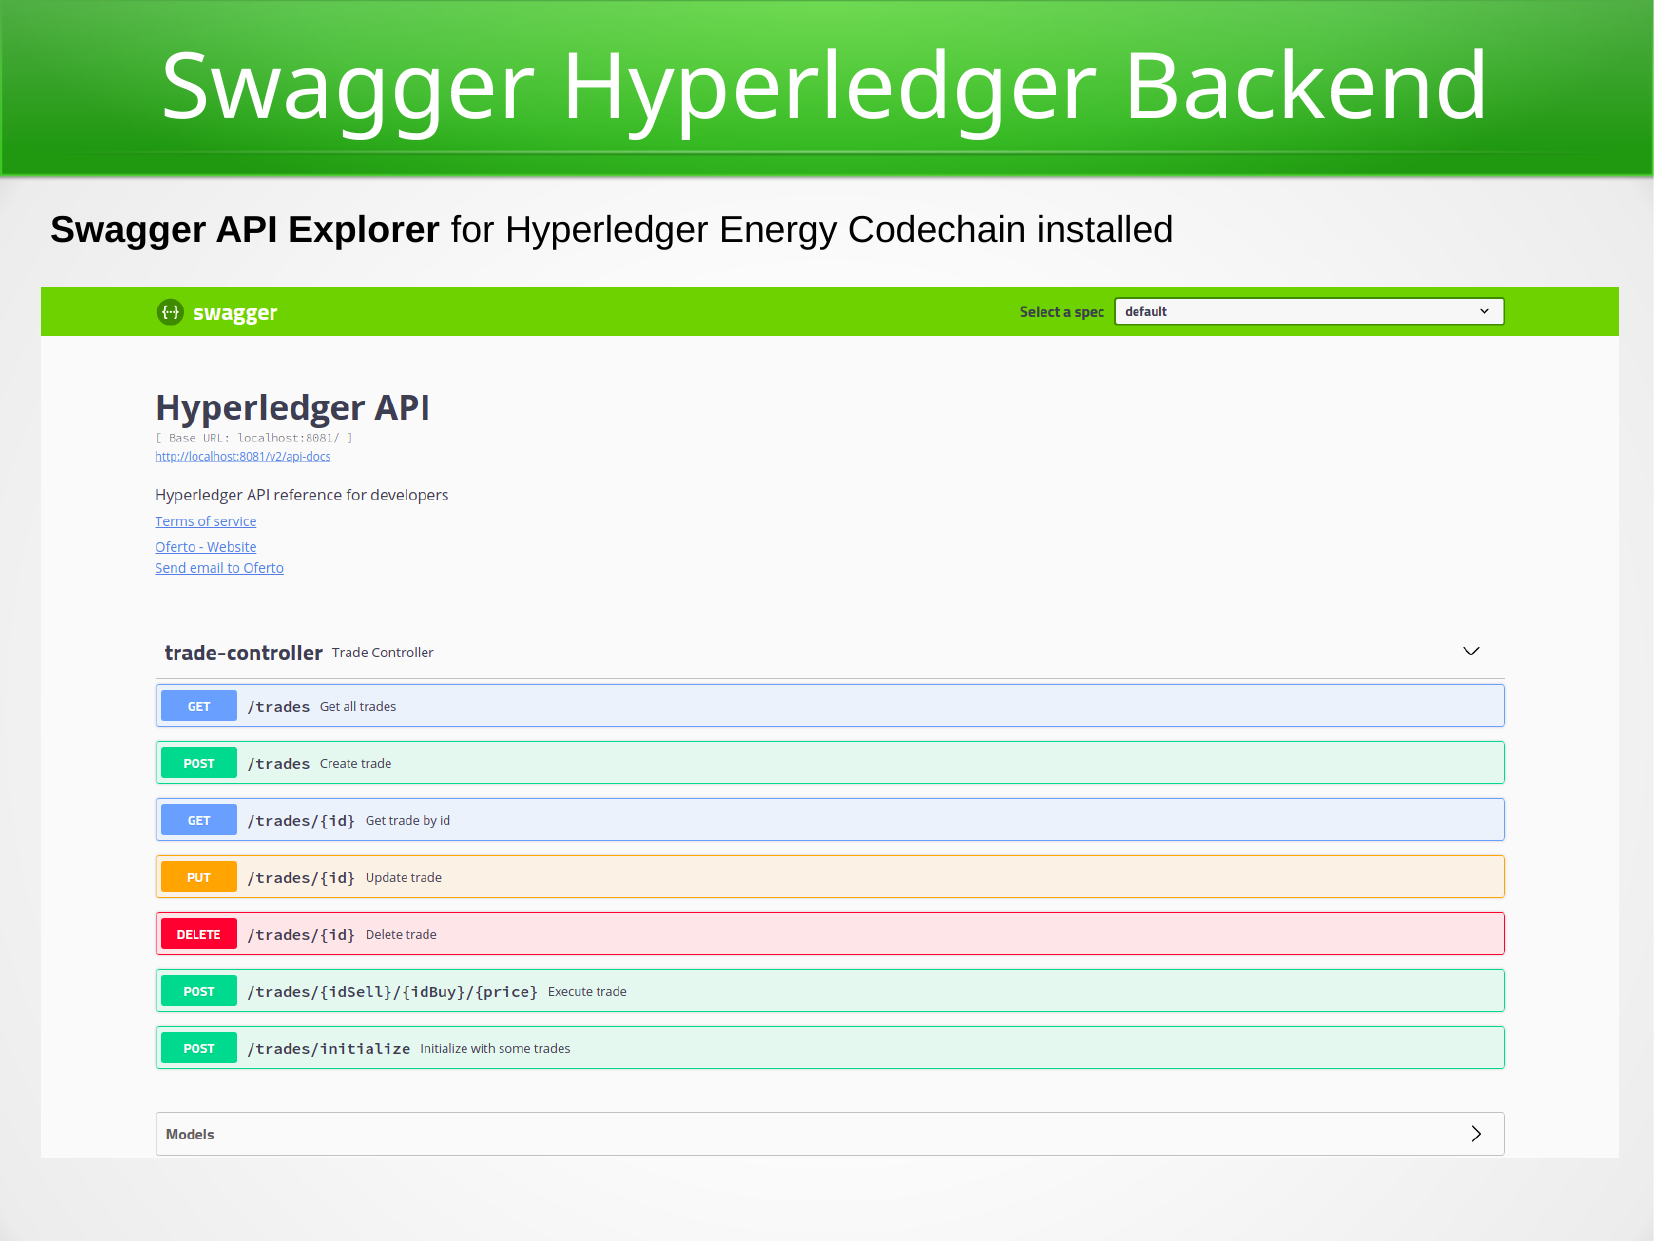

# Swagger Hyperledger Backend
Swagger API Explorer for Hyperledger Energy Codechain installed